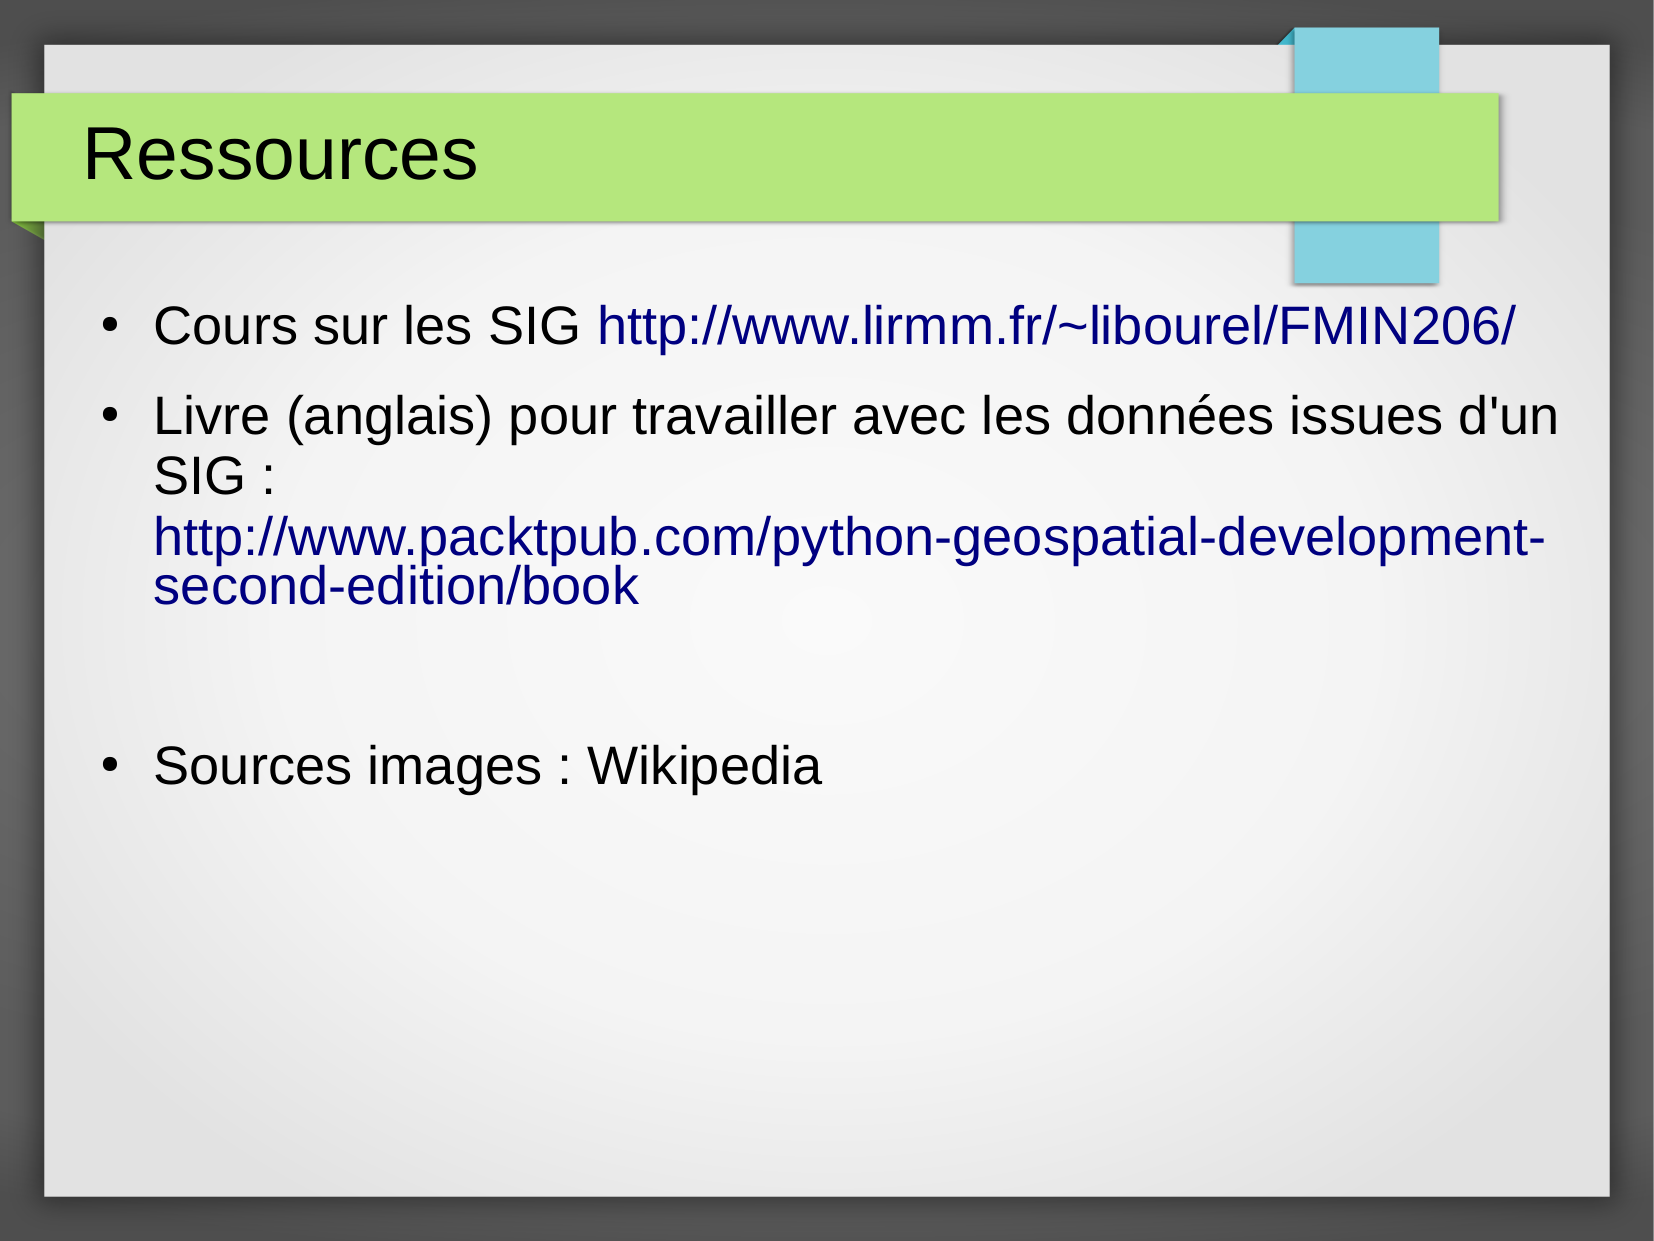

# Ressources
Cours sur les SIG http://www.lirmm.fr/~libourel/FMIN206/
Livre (anglais) pour travailler avec les données issues d'un SIG : http://www.packtpub.com/python-geospatial-development-second-edition/book
Sources images : Wikipedia